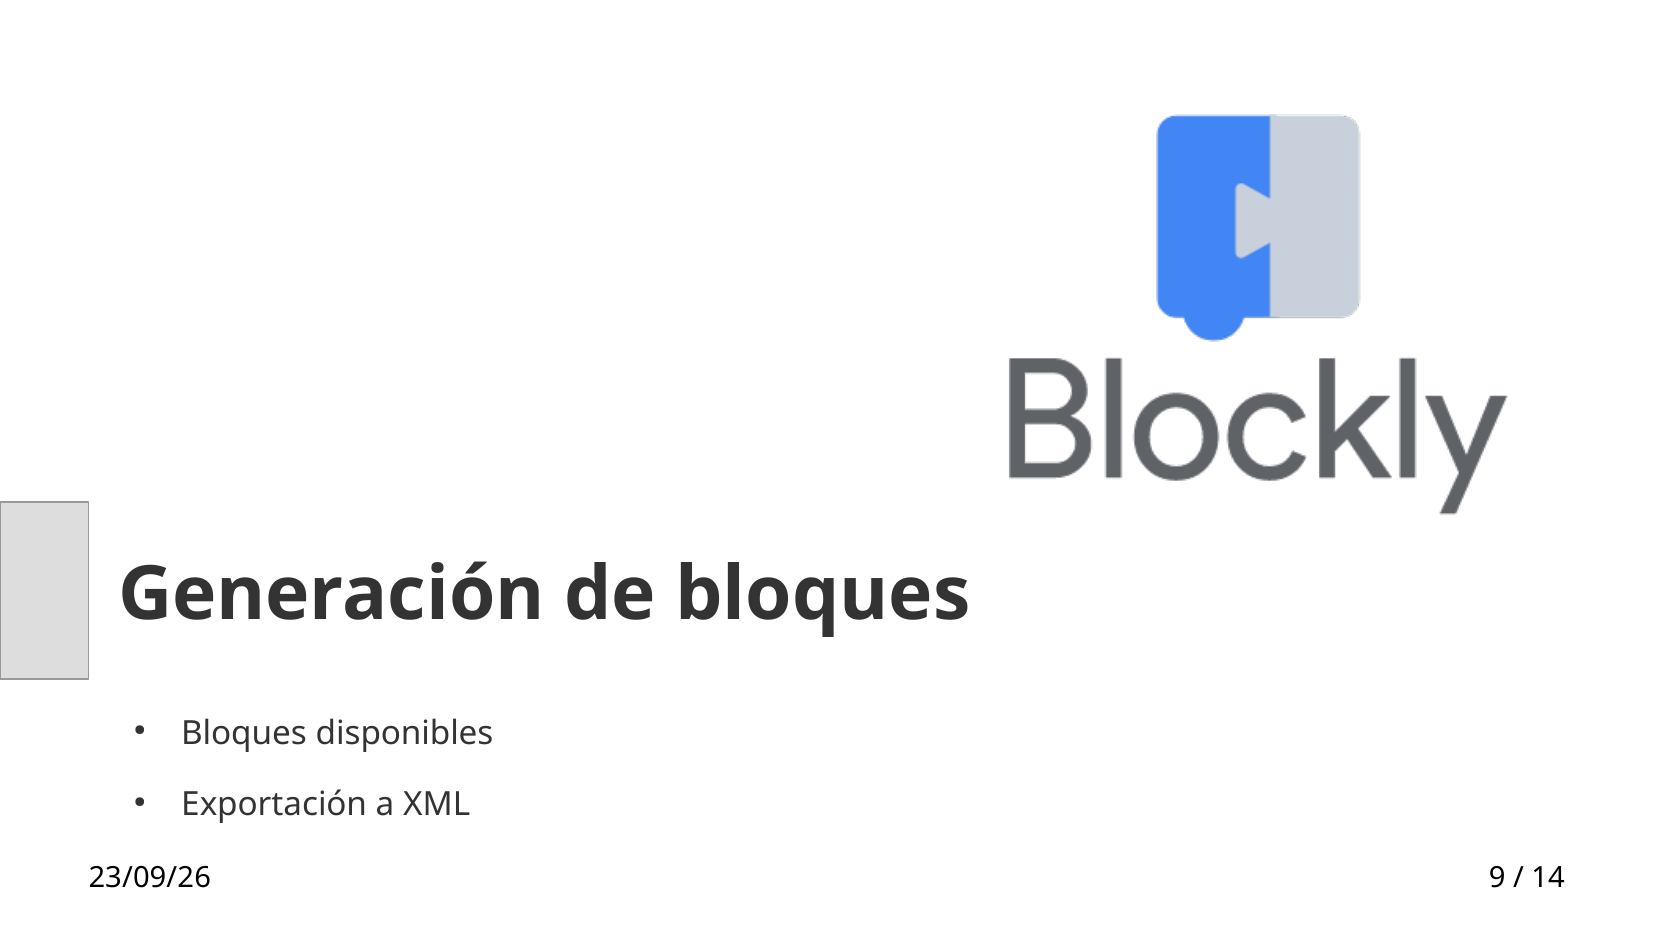

# Generación de bloques
Bloques disponibles
Exportación a XML
9